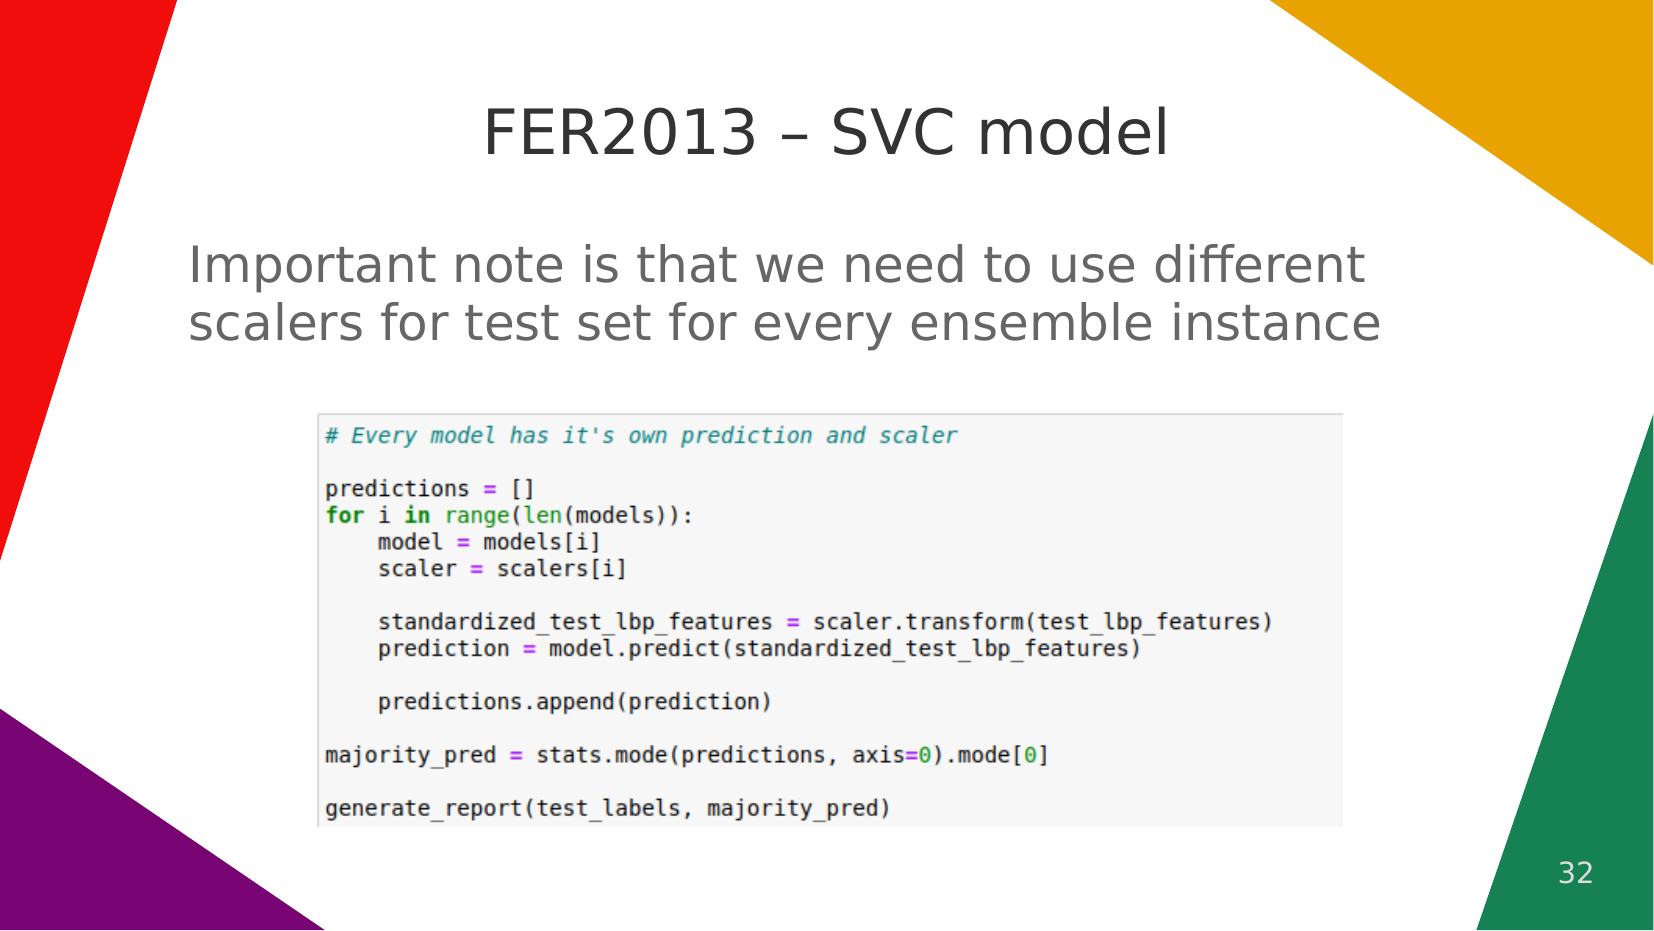

# FER2013 – SVC model
Important note is that we need to use different scalers for test set for every ensemble instance
32